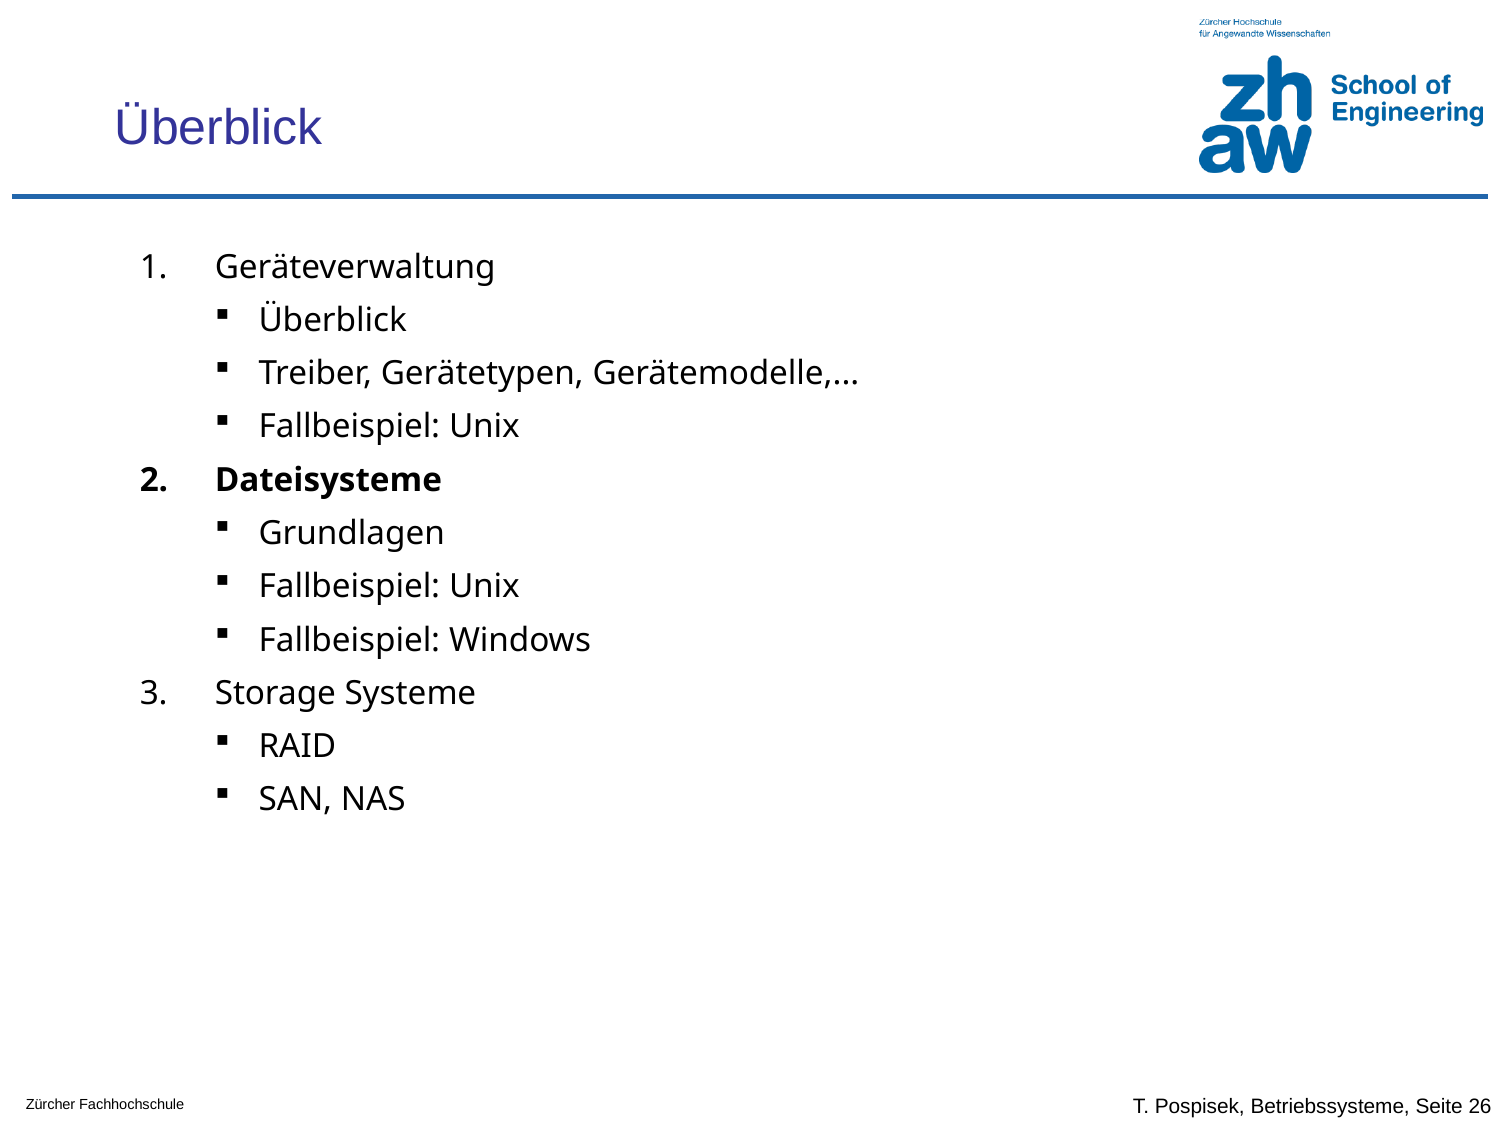

# Überblick
Geräteverwaltung
Überblick
Treiber, Gerätetypen, Gerätemodelle,...
Fallbeispiel: Unix
Dateisysteme
Grundlagen
Fallbeispiel: Unix
Fallbeispiel: Windows
Storage Systeme
RAID
SAN, NAS